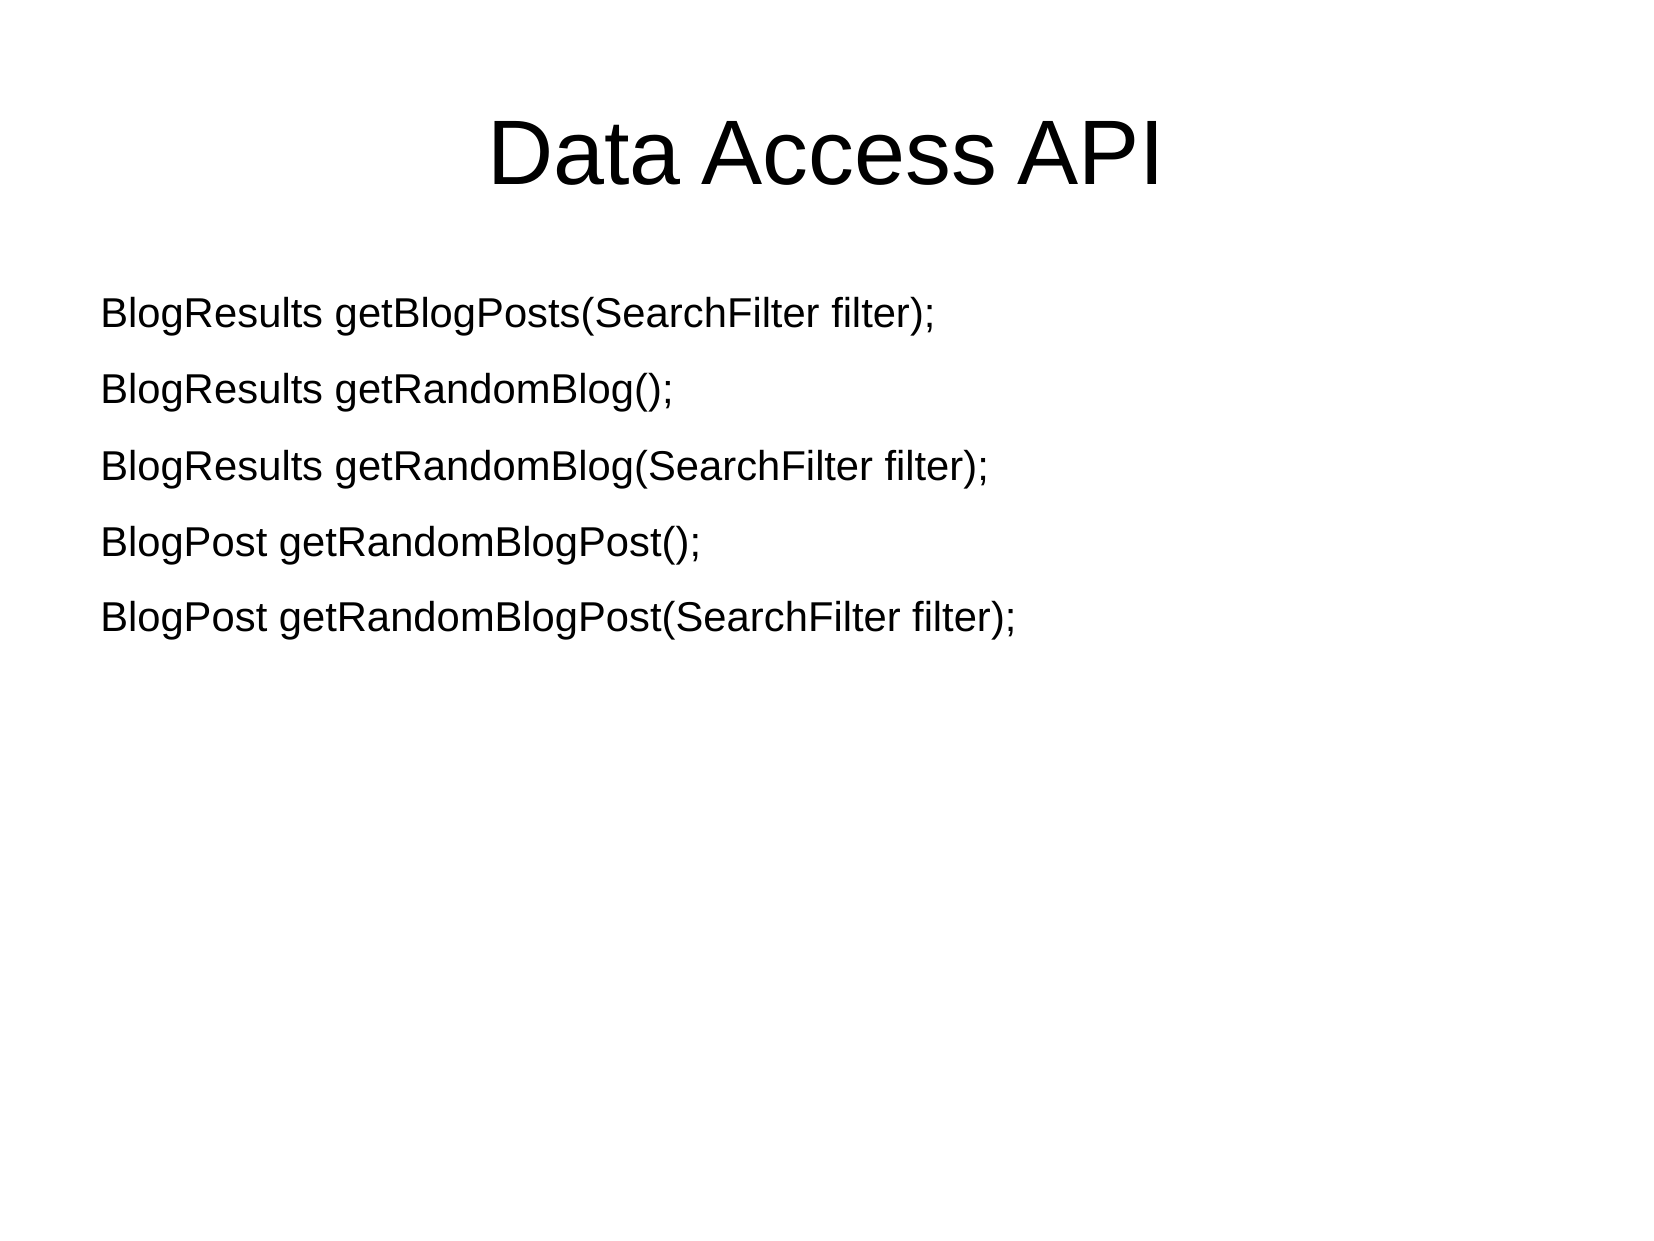

# Data Access API
BlogResults getBlogPosts(SearchFilter filter);
BlogResults getRandomBlog();
BlogResults getRandomBlog(SearchFilter filter);
BlogPost getRandomBlogPost();
BlogPost getRandomBlogPost(SearchFilter filter);